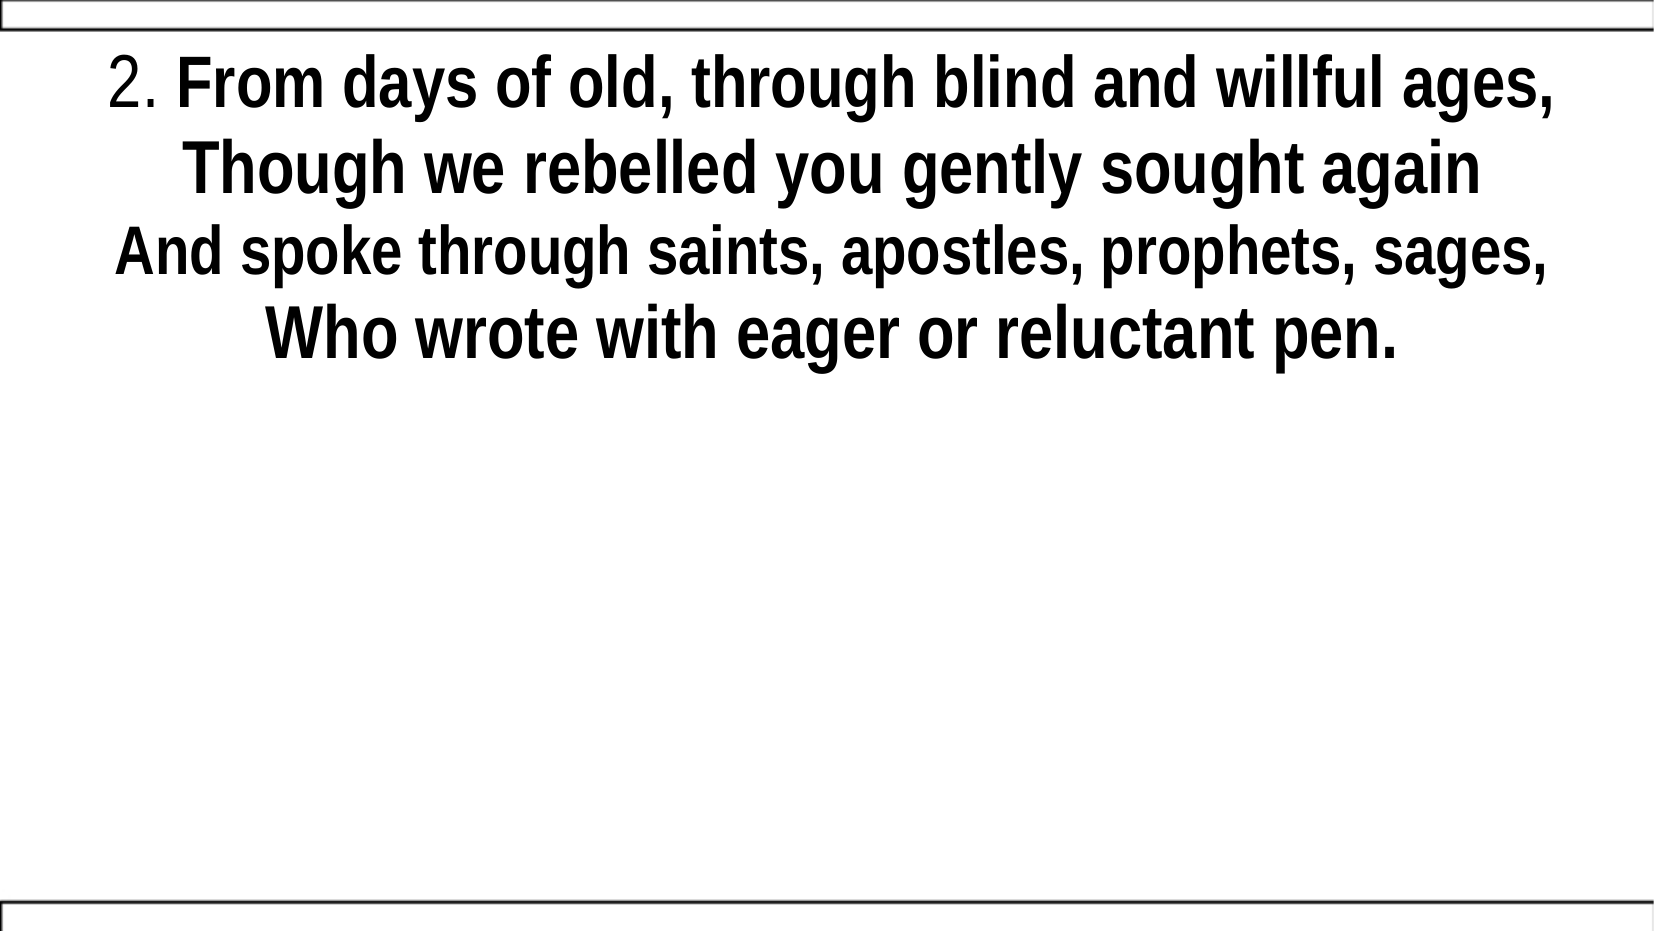

2. From days of old, through blind and willful ages,
Though we rebelled you gently sought again
And spoke through saints, apostles, prophets, sages,
Who wrote with eager or reluctant pen.